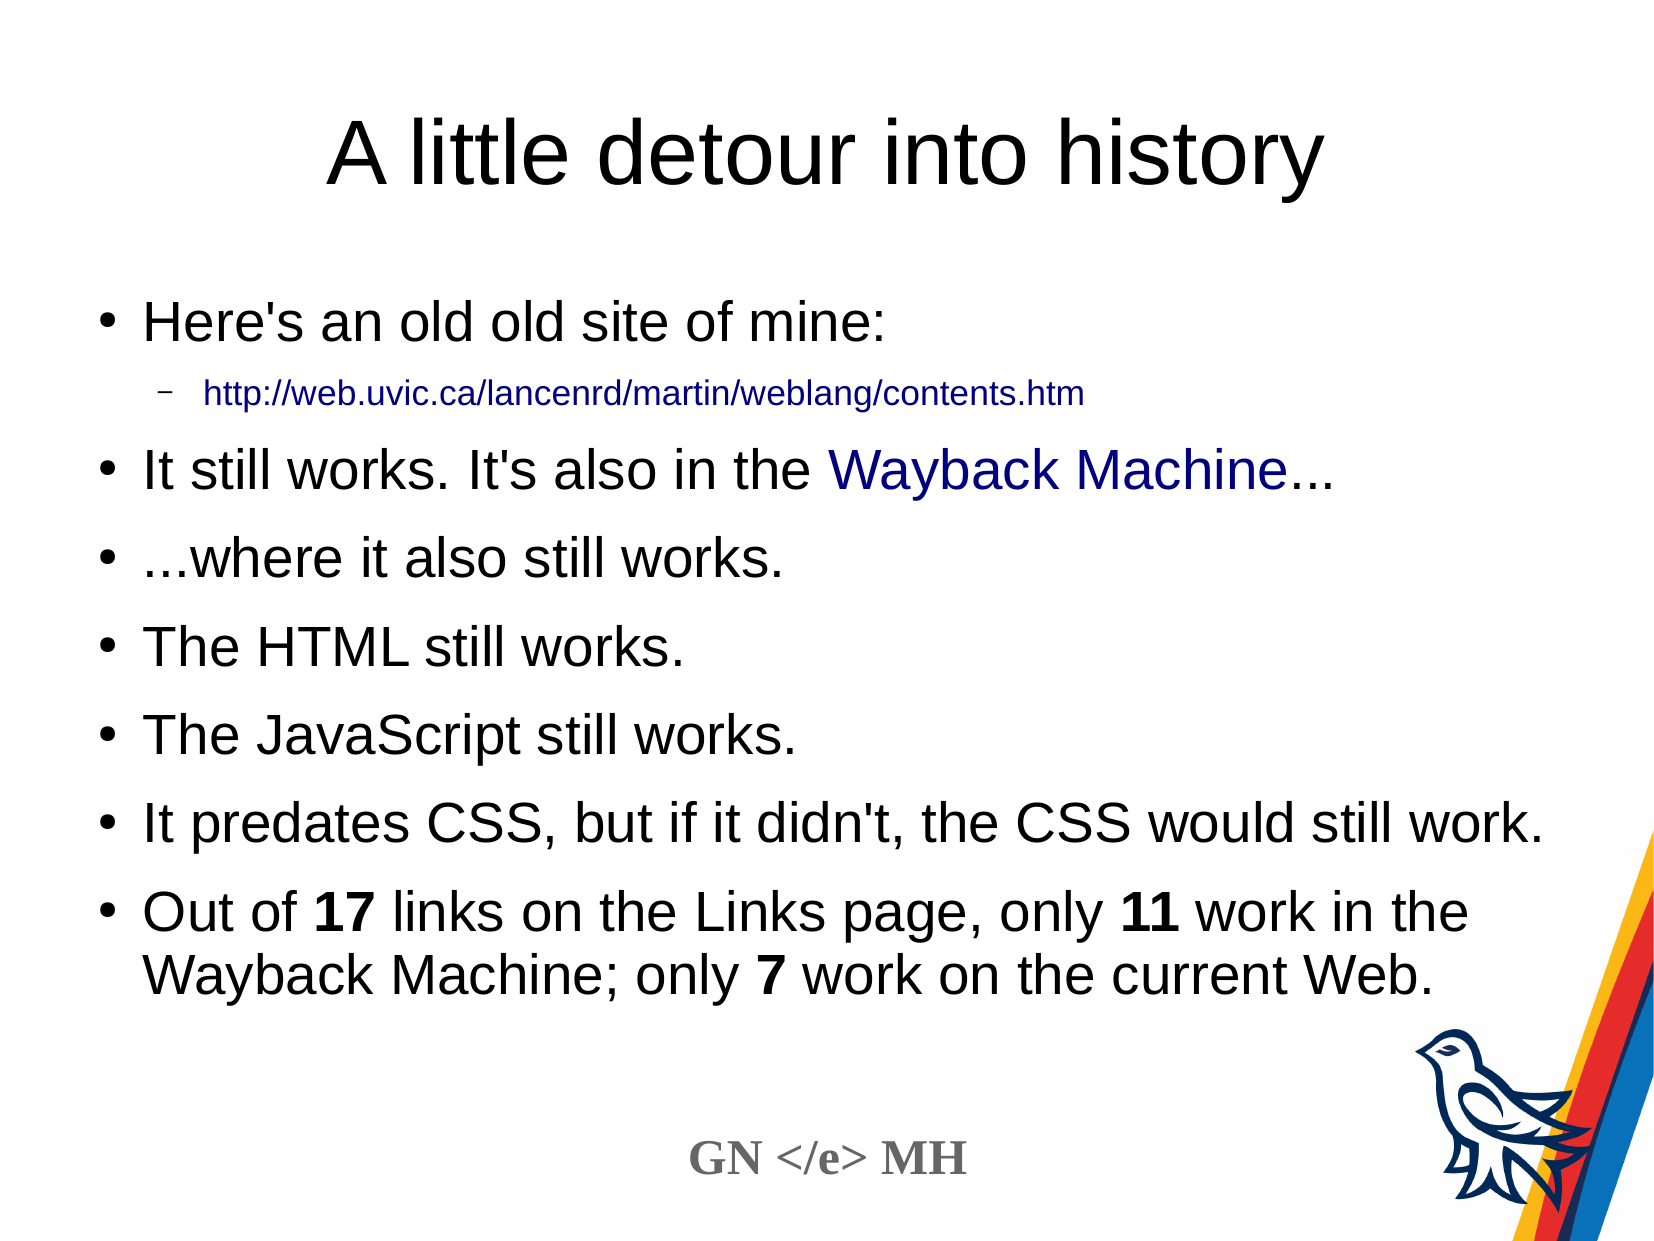

# A little detour into history
Here's an old old site of mine:
http://web.uvic.ca/lancenrd/martin/weblang/contents.htm
It still works. It's also in the Wayback Machine...
...where it also still works.
The HTML still works.
The JavaScript still works.
It predates CSS, but if it didn't, the CSS would still work.
Out of 17 links on the Links page, only 11 work in the Wayback Machine; only 7 work on the current Web.